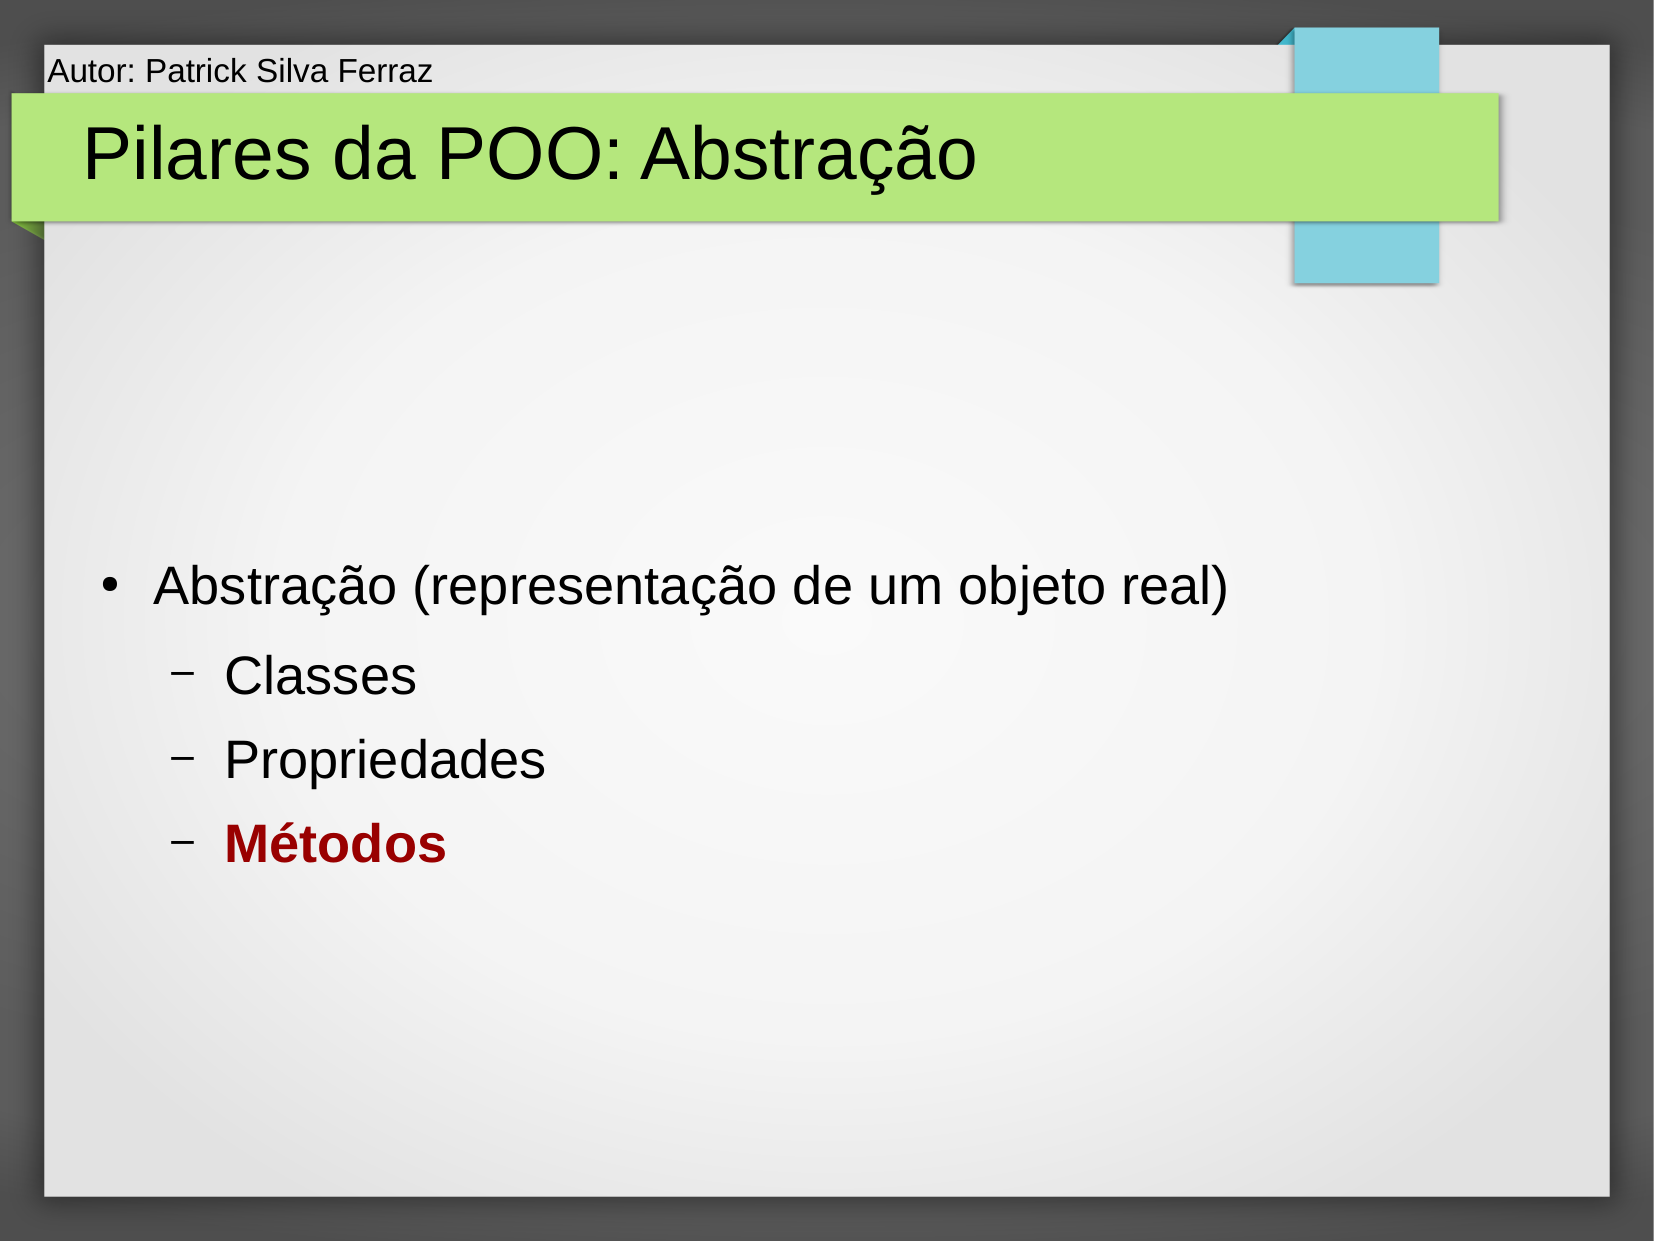

Autor: Patrick Silva Ferraz
# Pilares da POO: Abstração
Abstração (representação de um objeto real)
Classes
Propriedades
Métodos